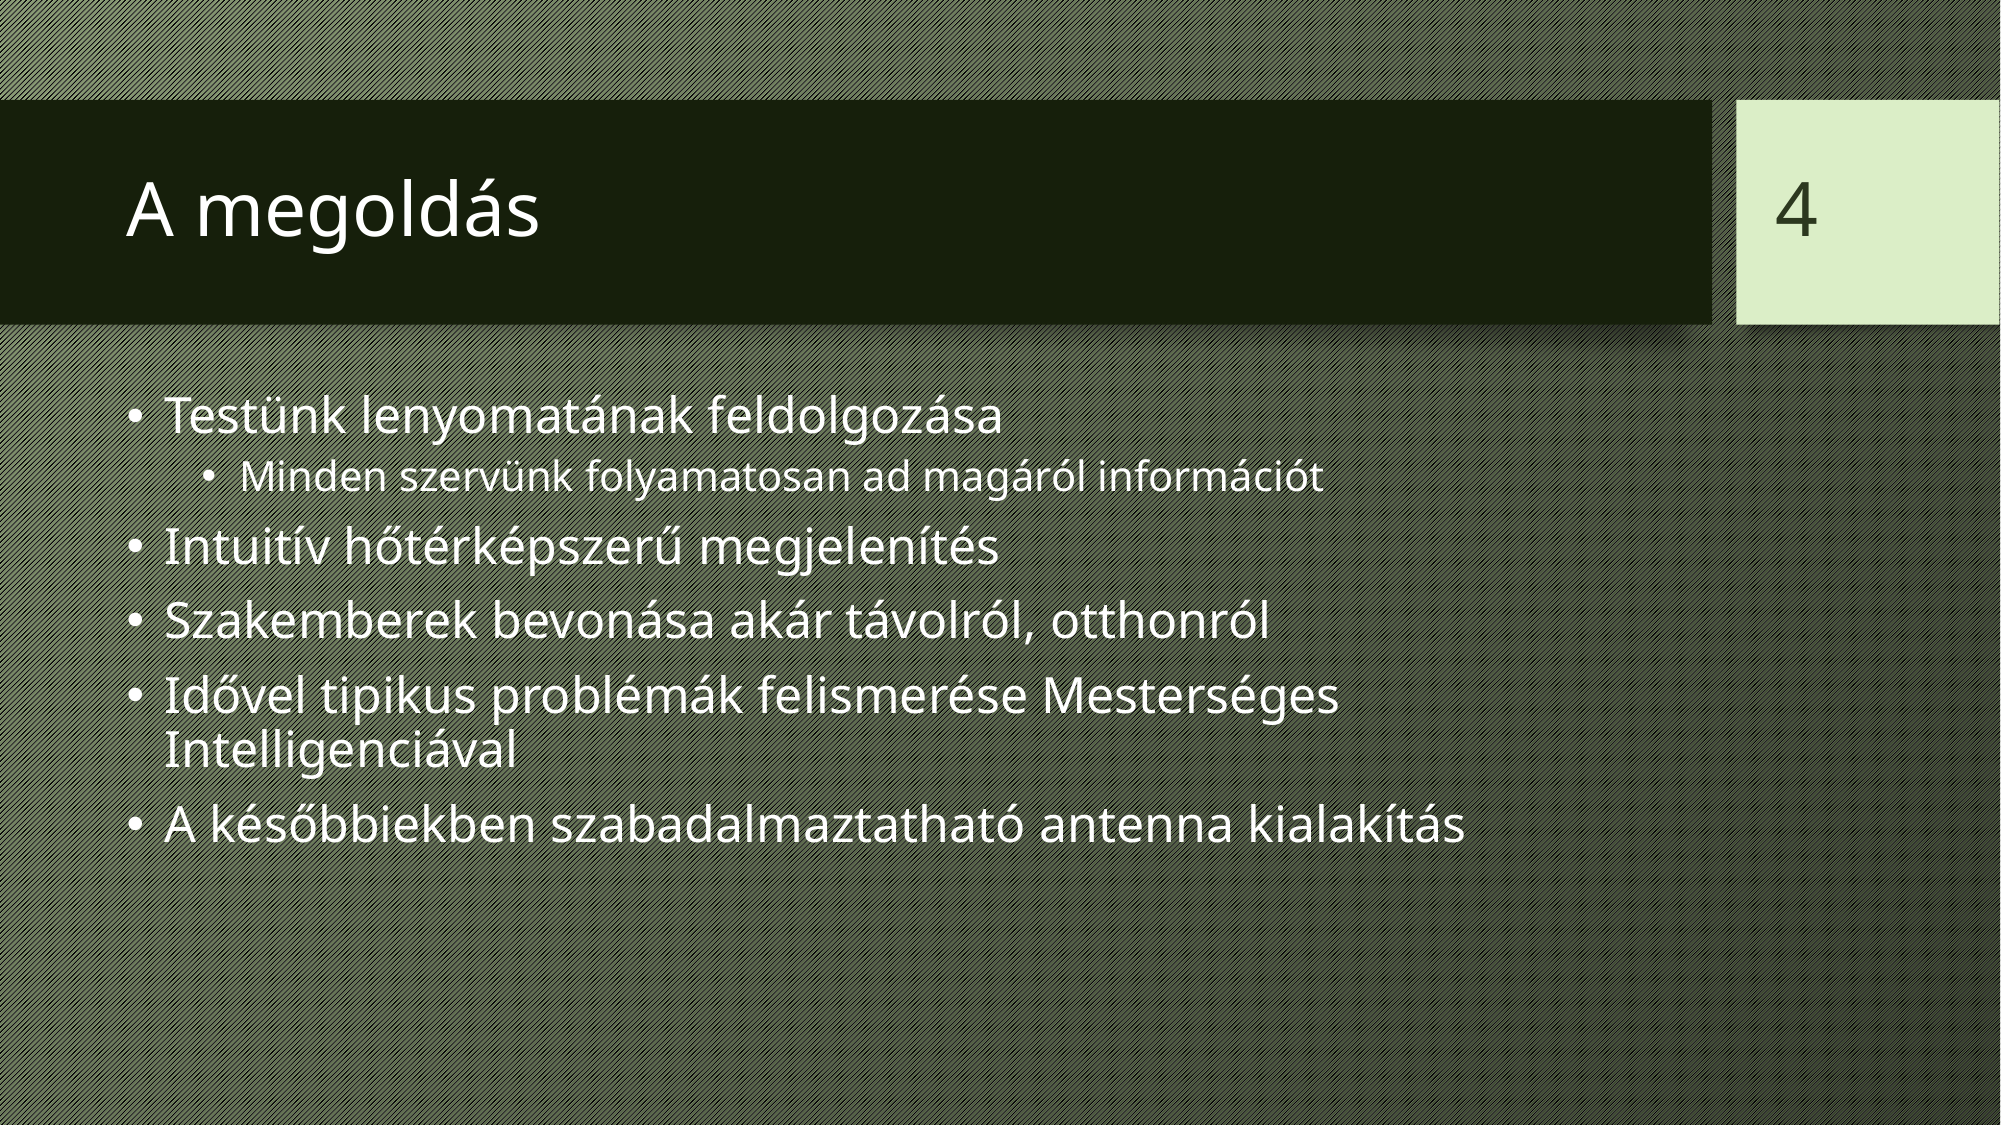

# A megoldás
Testünk lenyomatának feldolgozása
Minden szervünk folyamatosan ad magáról információt
Intuitív hőtérképszerű megjelenítés
Szakemberek bevonása akár távolról, otthonról
Idővel tipikus problémák felismerése Mesterséges Intelligenciával
A későbbiekben szabadalmaztatható antenna kialakítás